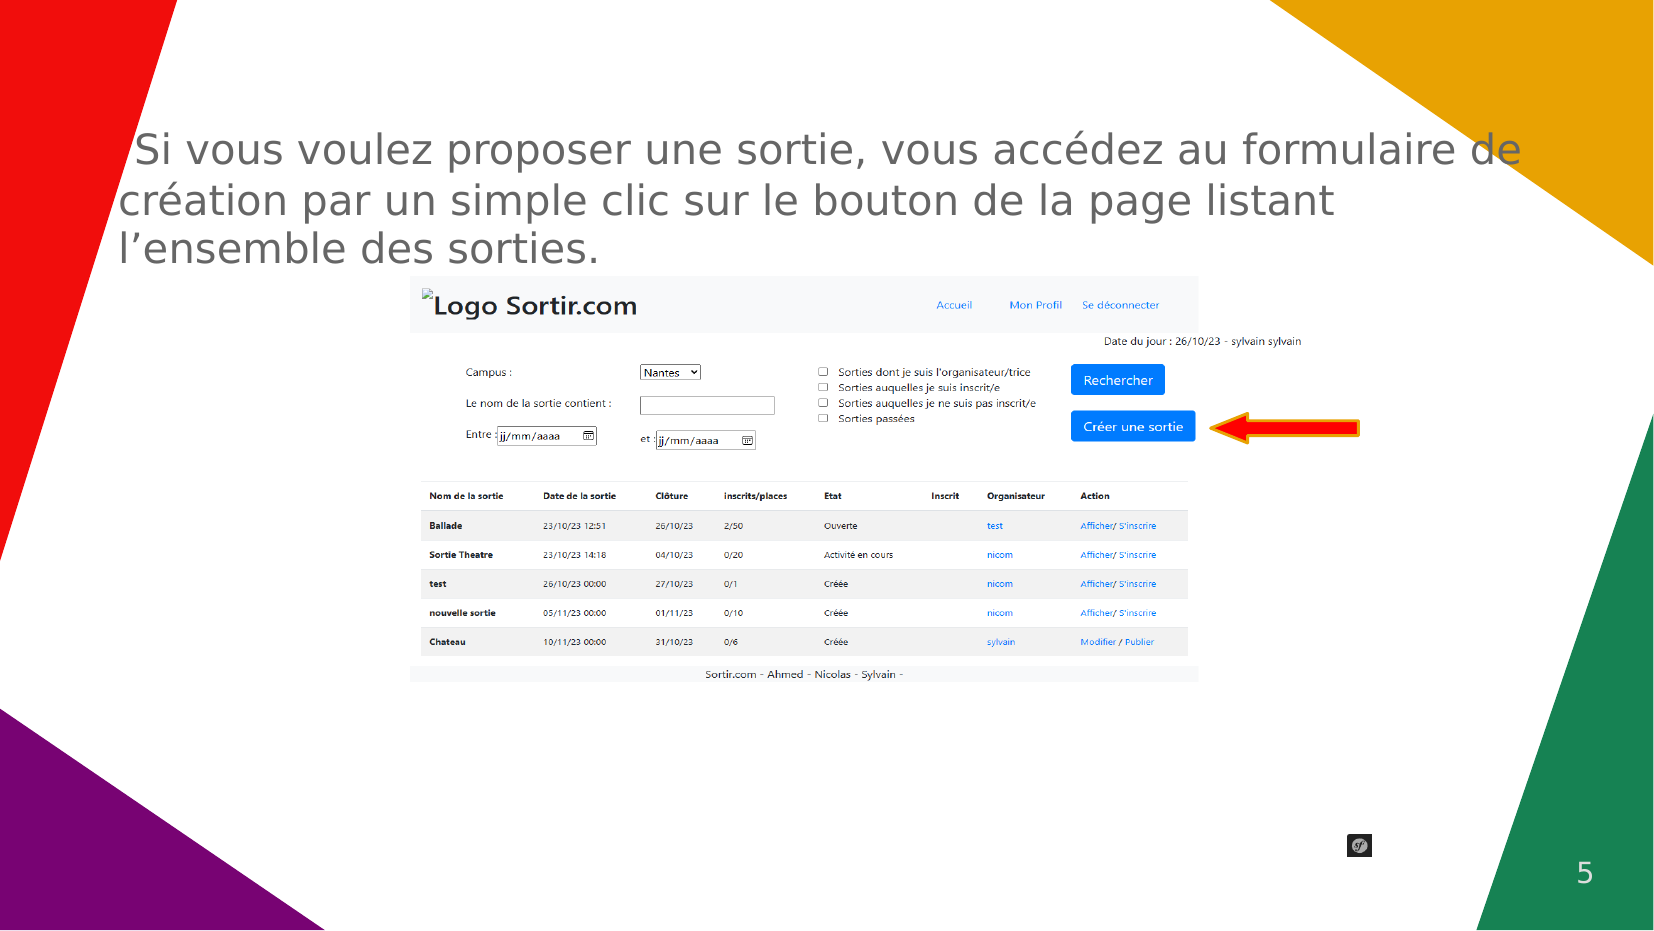

# Si vous voulez proposer une sortie, vous accédez au formulaire de création par un simple clic sur le bouton de la page listant l’ensemble des sorties.
5